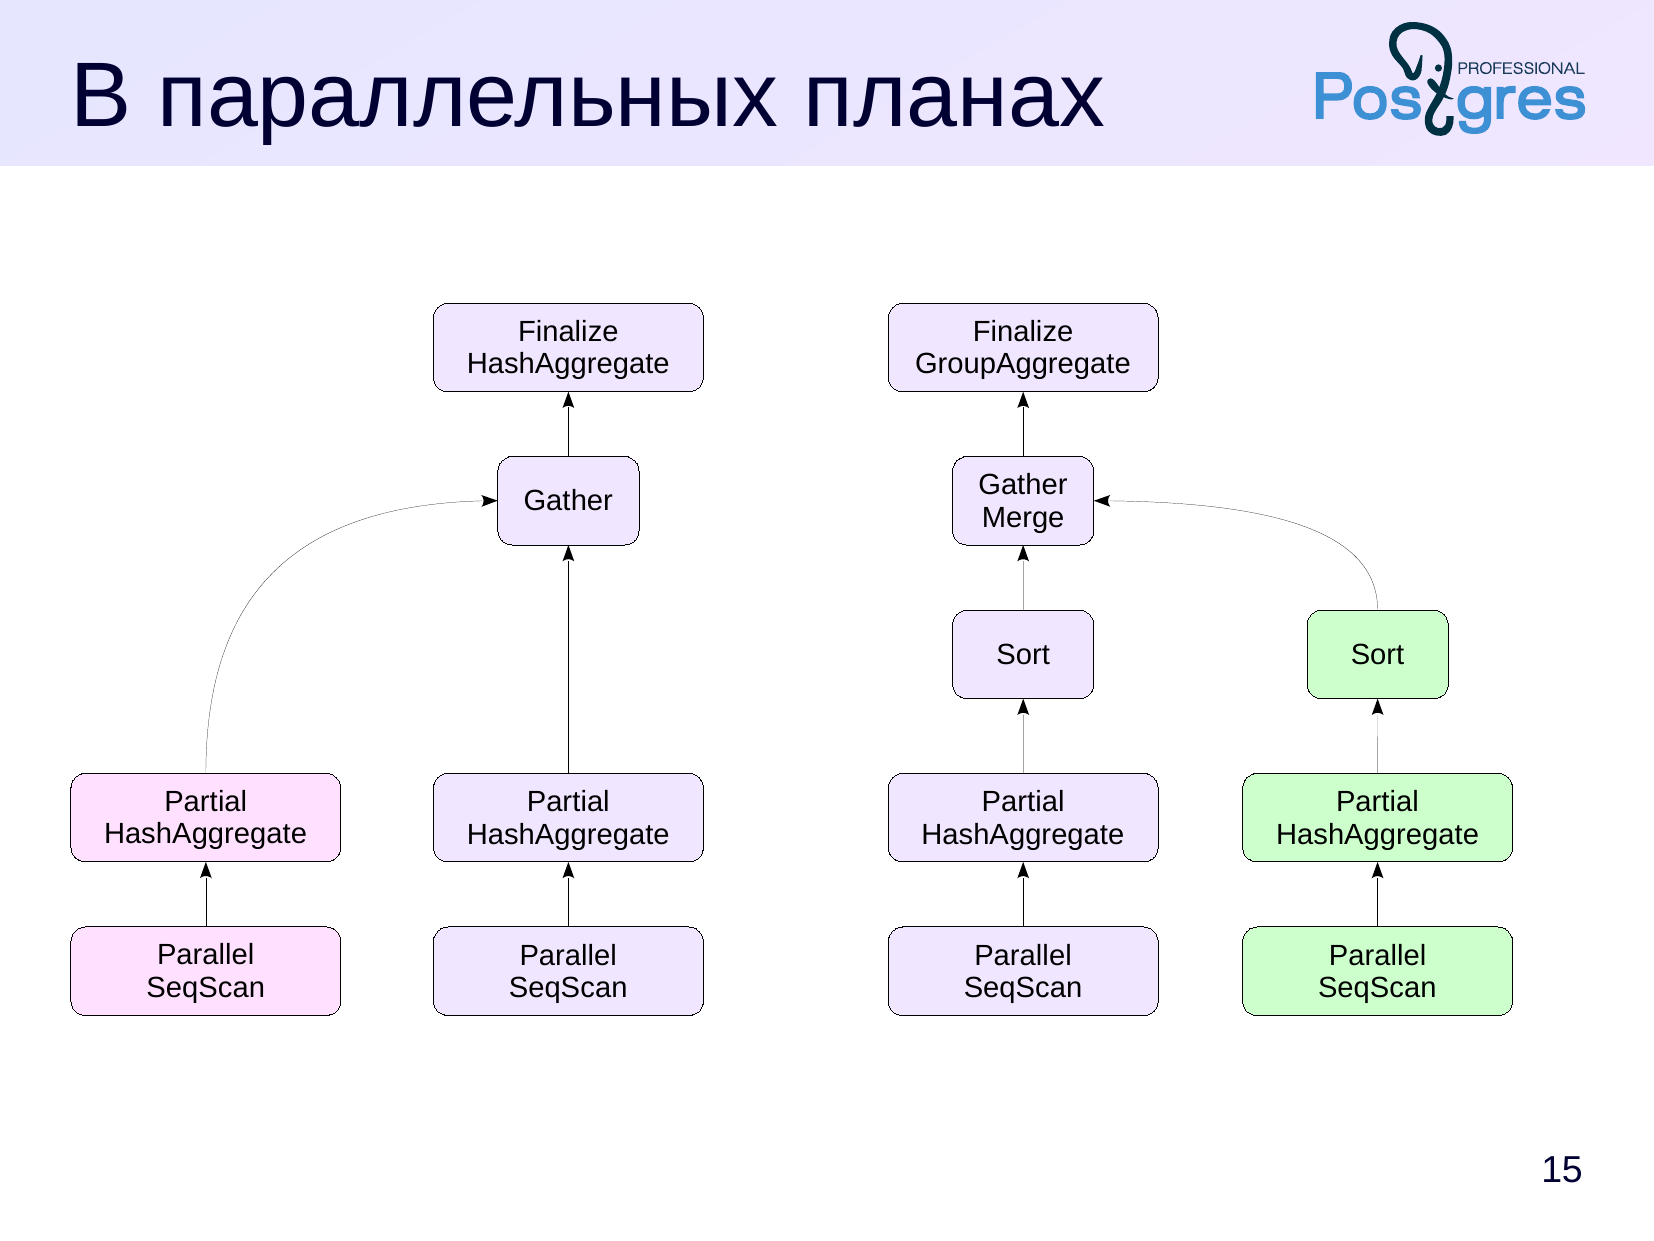

# В параллельных планах
Finalize
HashAggregate
Finalize
GroupAggregate
Gather
Gather
Merge
Sort
Sort
Partial
HashAggregate
Partial
HashAggregate
Partial
HashAggregate
Partial
HashAggregate
Parallel
SeqScan
Parallel
SeqScan
Parallel
SeqScan
Parallel
SeqScan